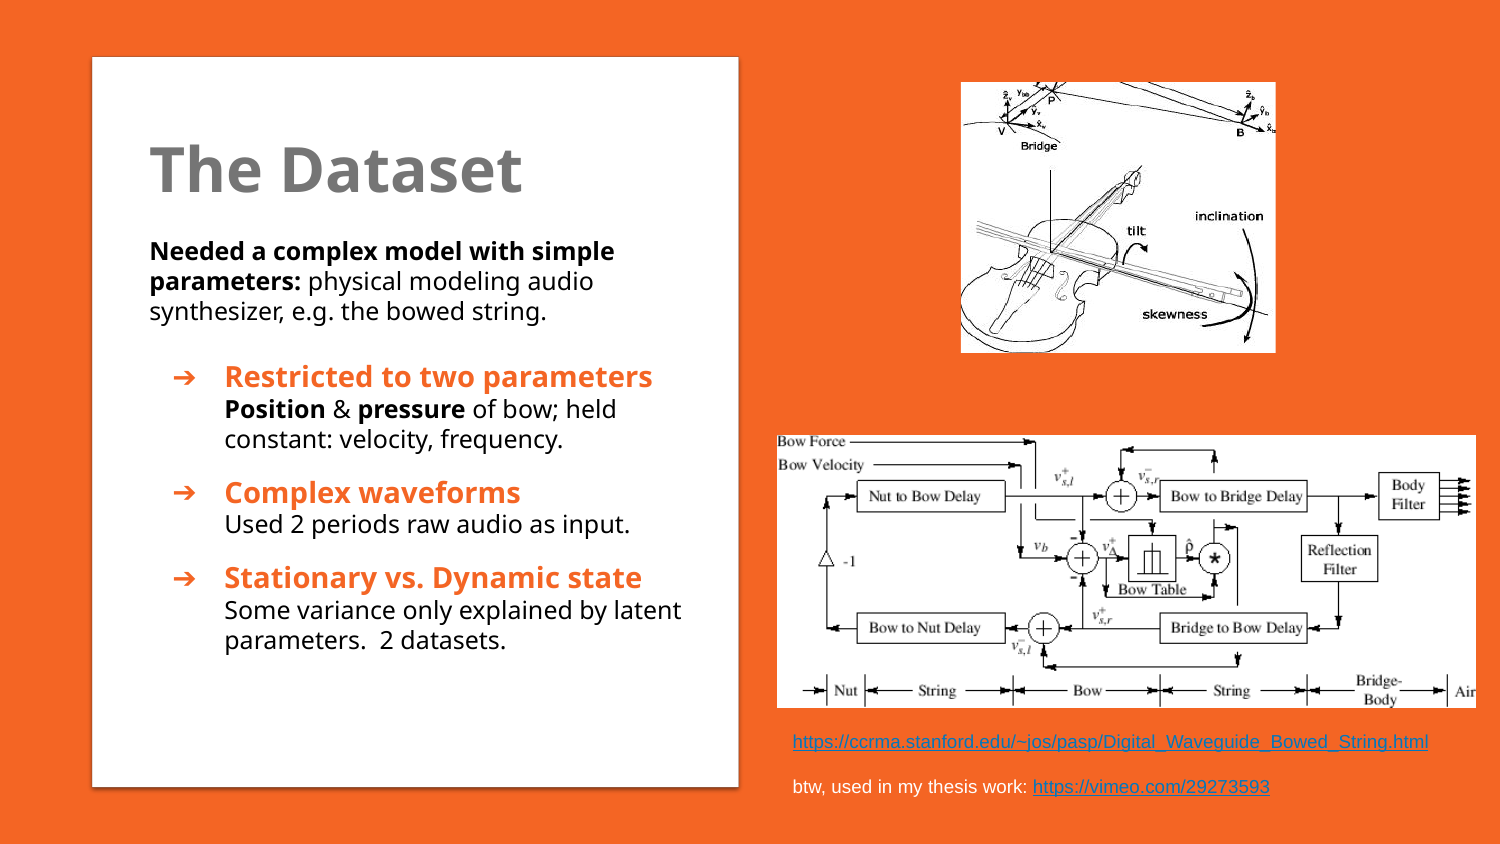

The Dataset
# Needed a complex model with simple parameters: physical modeling audio synthesizer, e.g. the bowed string.
Restricted to two parameters
Position & pressure of bow; held constant: velocity, frequency.
Complex waveforms
Used 2 periods raw audio as input.
Stationary vs. Dynamic state
Some variance only explained by latent parameters. 2 datasets.
https://ccrma.stanford.edu/~jos/pasp/Digital_Waveguide_Bowed_String.html
btw, used in my thesis work: https://vimeo.com/29273593